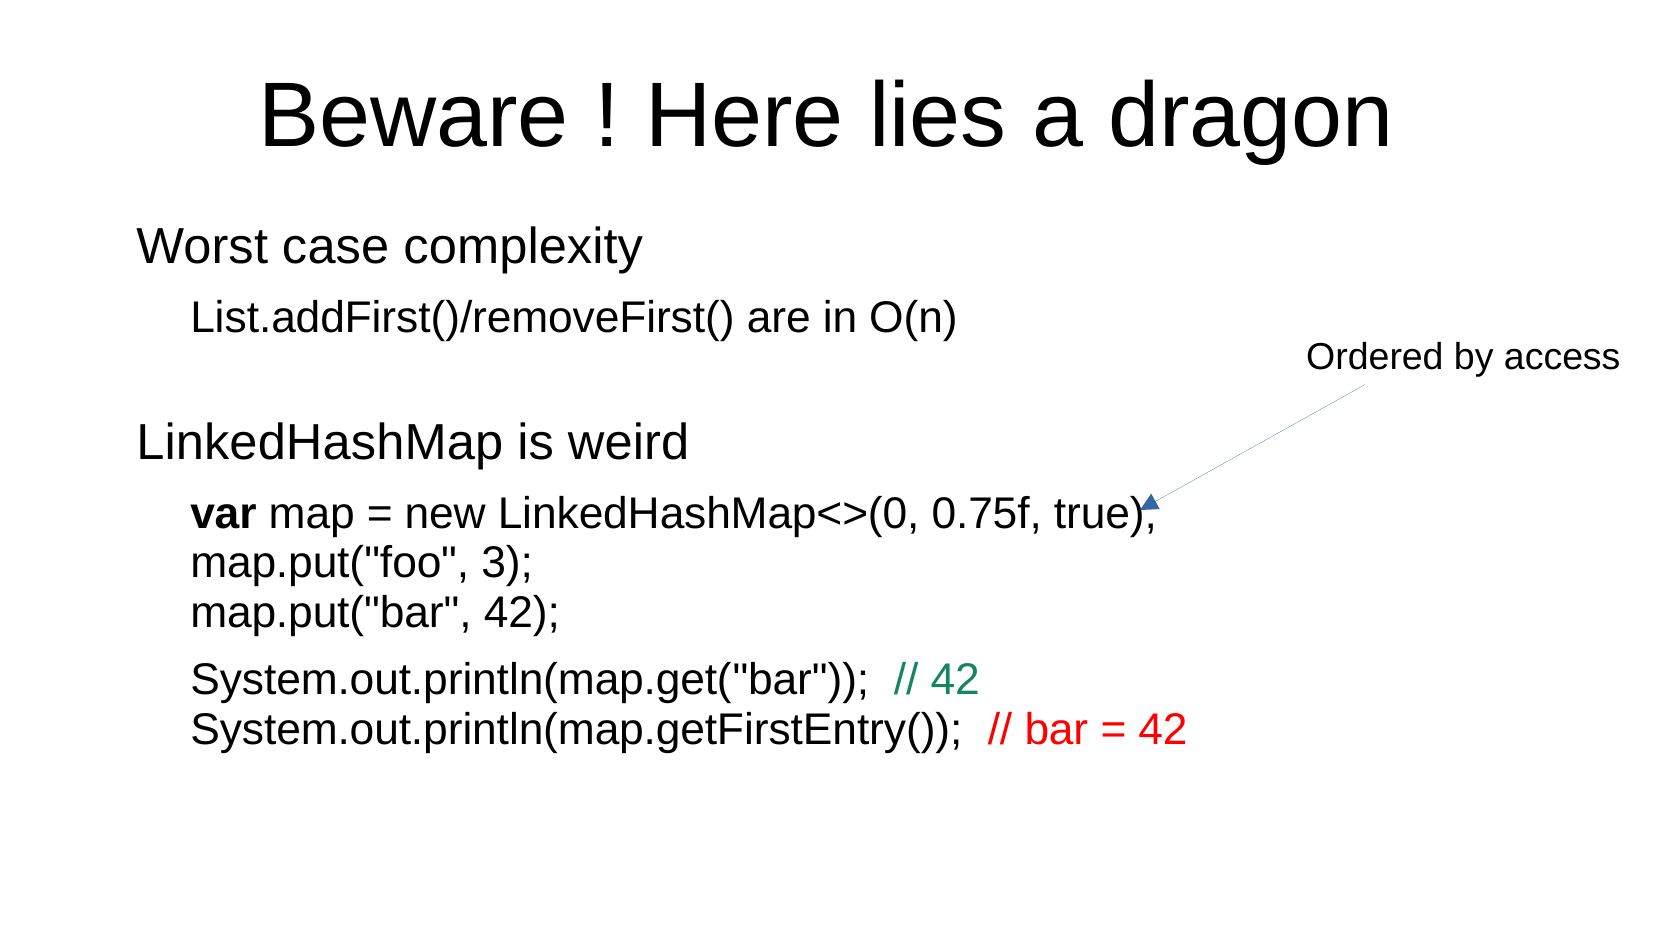

# Beware ! Here lies a dragon
Worst case complexity
List.addFirst()/removeFirst() are in O(n)
LinkedHashMap is weird
var map = new LinkedHashMap<>(0, 0.75f, true);
map.put("foo", 3);
map.put("bar", 42);
System.out.println(map.get("bar")); // 42
System.out.println(map.getFirstEntry()); // bar = 42
Ordered by access